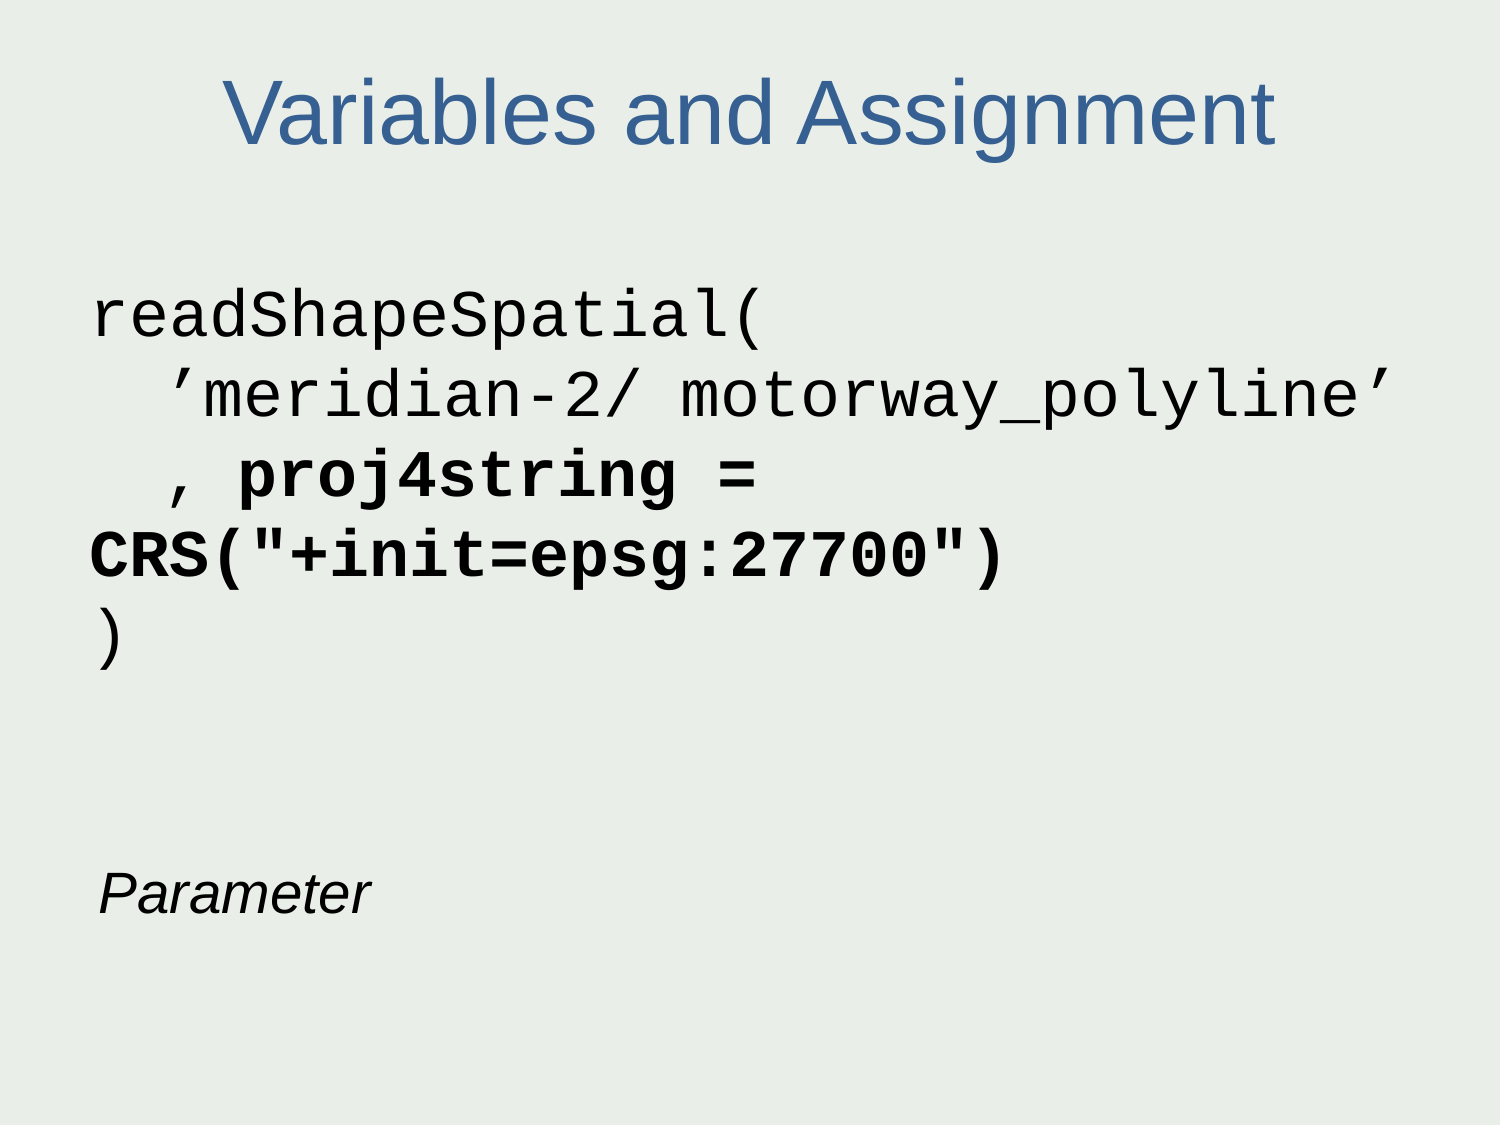

Variables and Assignment
readShapeSpatial(
	’meridian-2/	motorway_polyline’
	,	proj4string =	 CRS("+init=epsg:27700")
)
Parameter